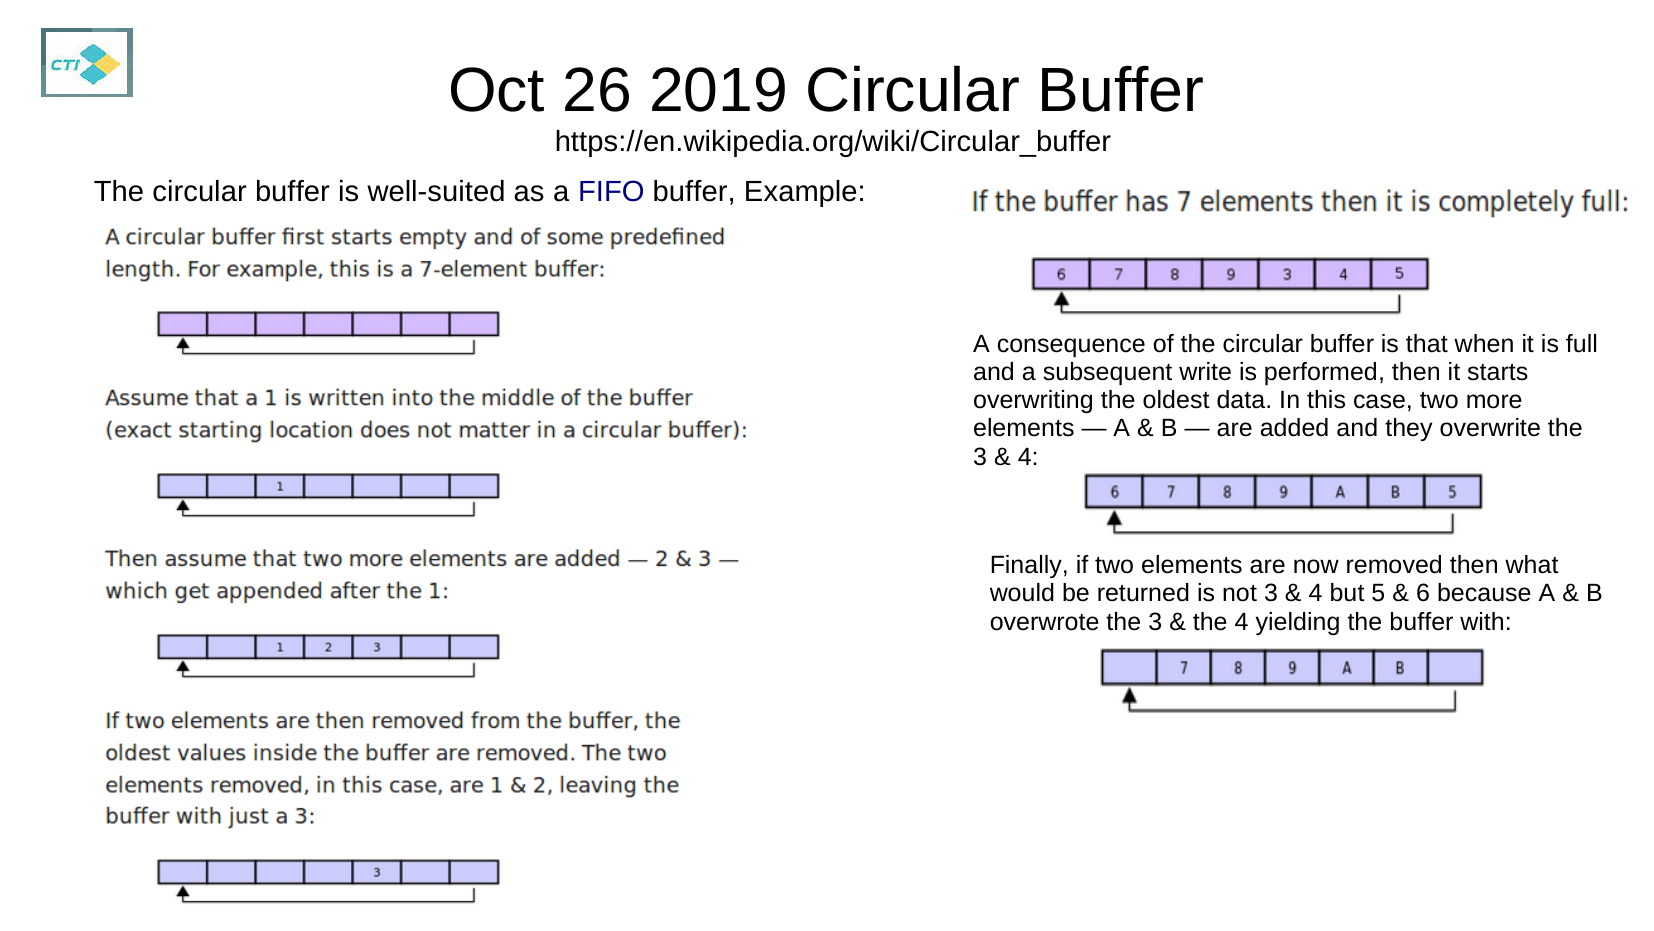

# Oct 26 2019 Circular Buffer
https://en.wikipedia.org/wiki/Circular_buffer
The circular buffer is well-suited as a FIFO buffer, Example:
A consequence of the circular buffer is that when it is full and a subsequent write is performed, then it starts overwriting the oldest data. In this case, two more elements — A & B — are added and they overwrite the 3 & 4:
Finally, if two elements are now removed then what would be returned is not 3 & 4 but 5 & 6 because A & B overwrote the 3 & the 4 yielding the buffer with: